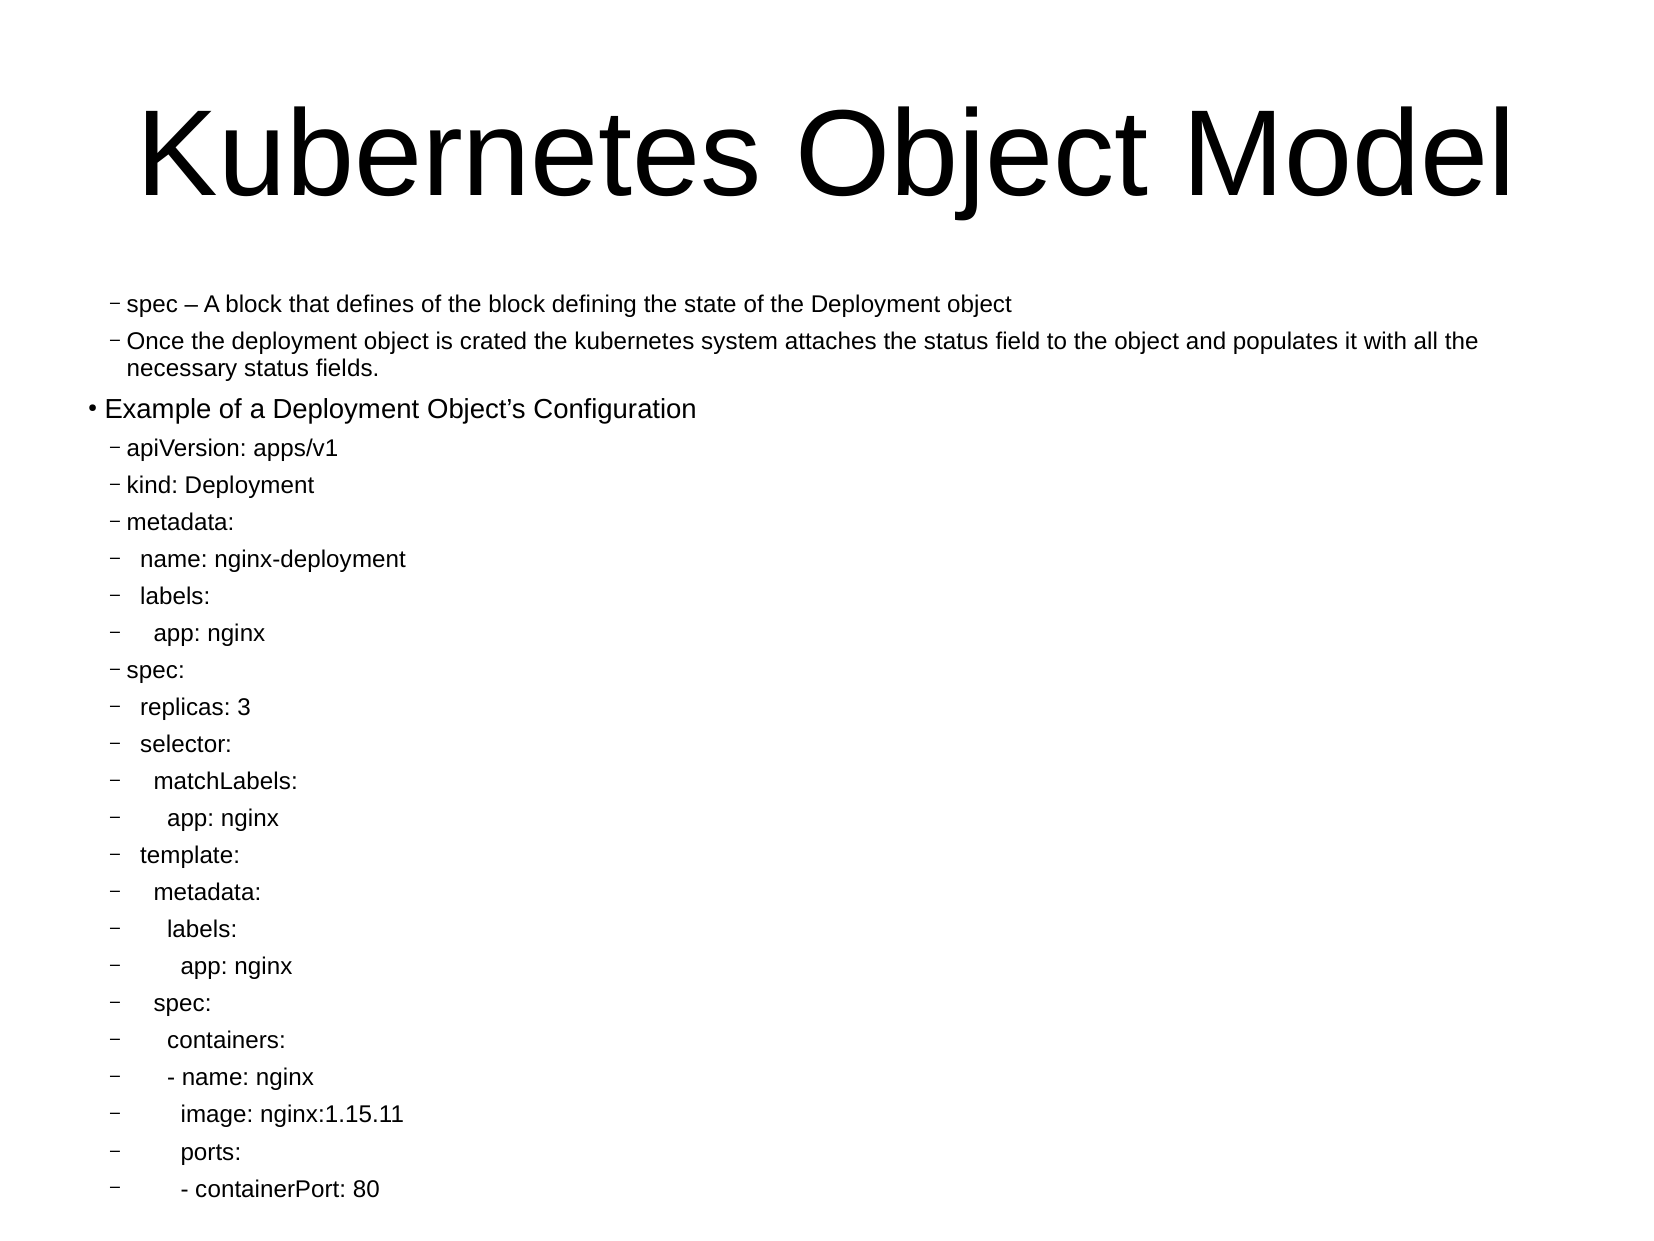

# Kubernetes Object Model
spec – A block that defines of the block defining the state of the Deployment object
Once the deployment object is crated the kubernetes system attaches the status field to the object and populates it with all the necessary status fields.
Example of a Deployment Object’s Configuration
apiVersion: apps/v1
kind: Deployment
metadata:
 name: nginx-deployment
 labels:
 app: nginx
spec:
 replicas: 3
 selector:
 matchLabels:
 app: nginx
 template:
 metadata:
 labels:
 app: nginx
 spec:
 containers:
 - name: nginx
 image: nginx:1.15.11
 ports:
 - containerPort: 80